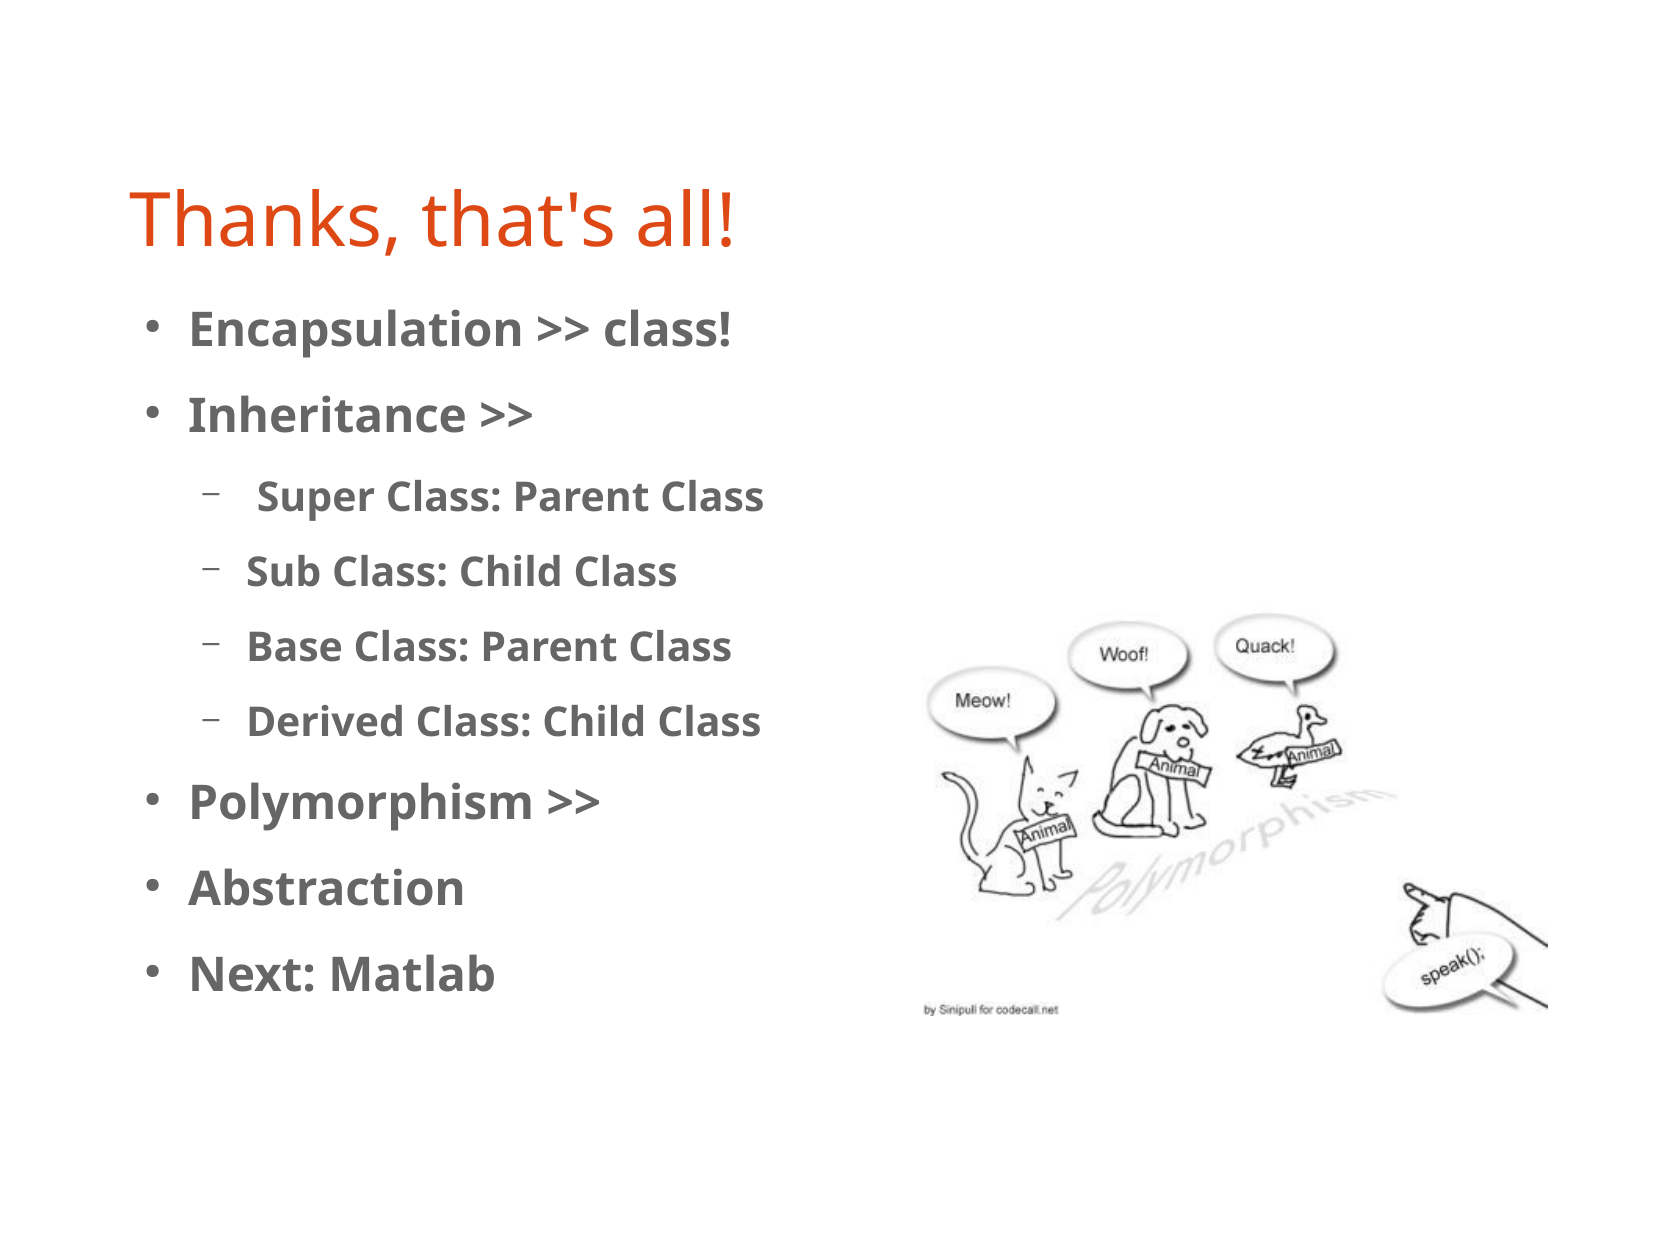

# Thanks, that's all!
Encapsulation >> class!
Inheritance >>
 Super Class: Parent Class
Sub Class: Child Class
Base Class: Parent Class
Derived Class: Child Class
Polymorphism >>
Abstraction
Next: Matlab